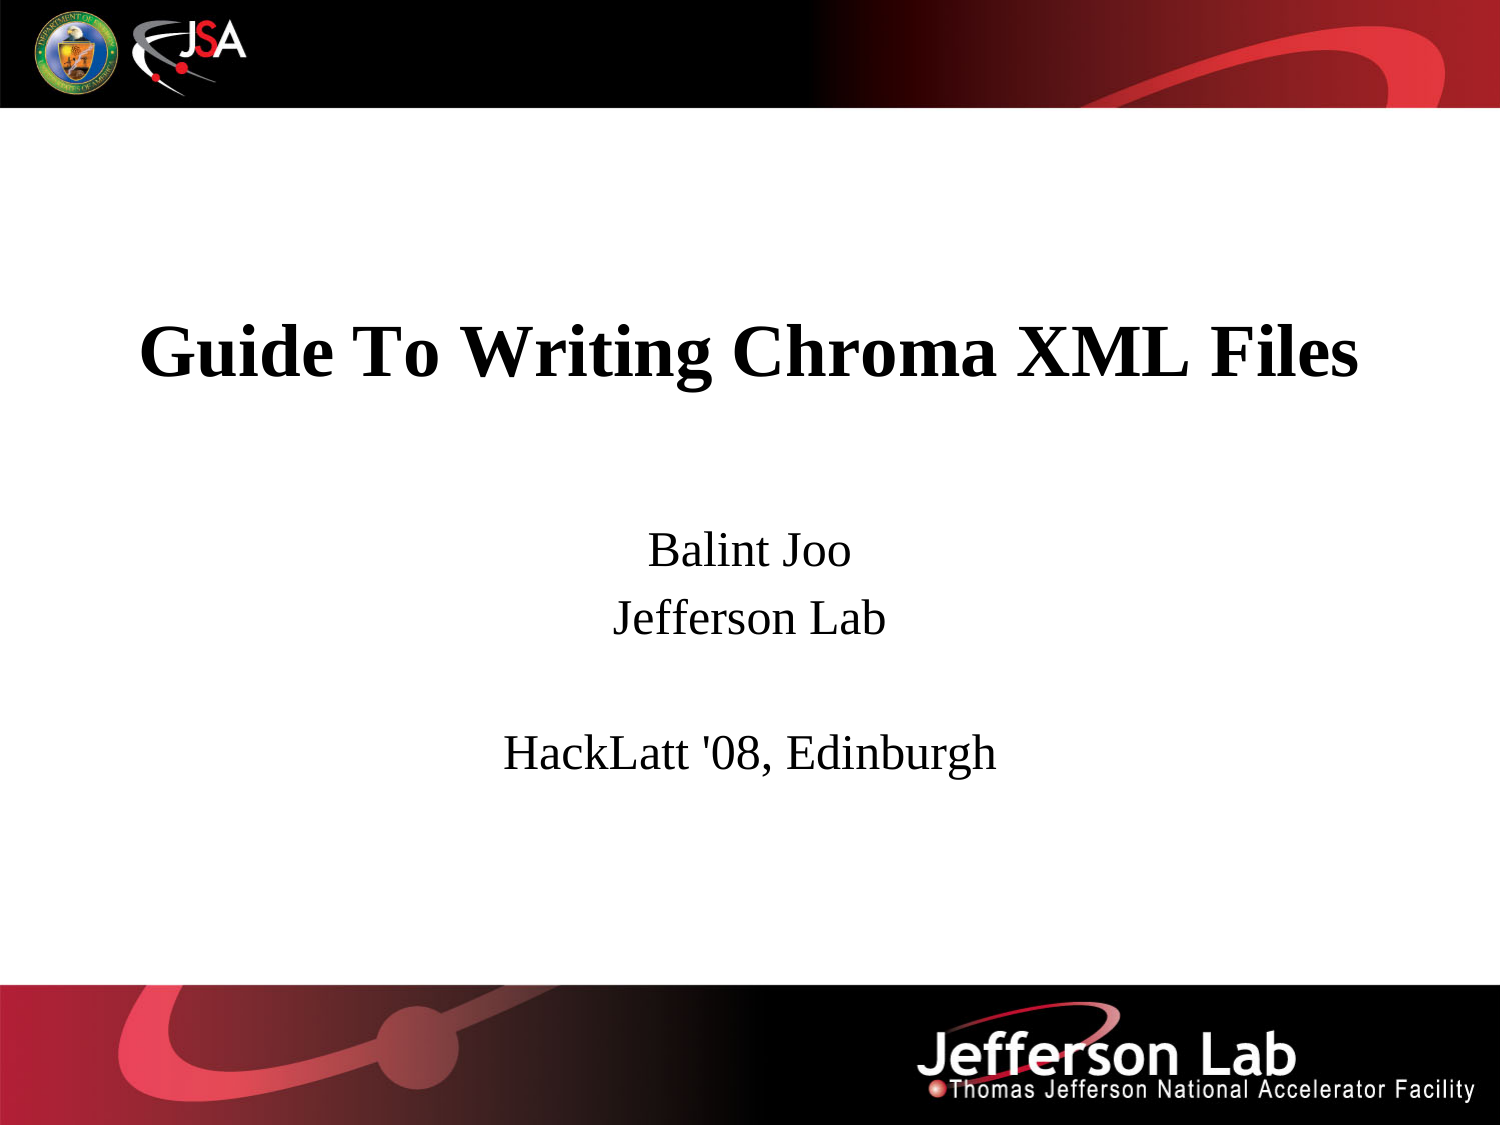

# Guide To Writing Chroma XML Files
Balint Joo
Jefferson Lab
HackLatt '08, Edinburgh